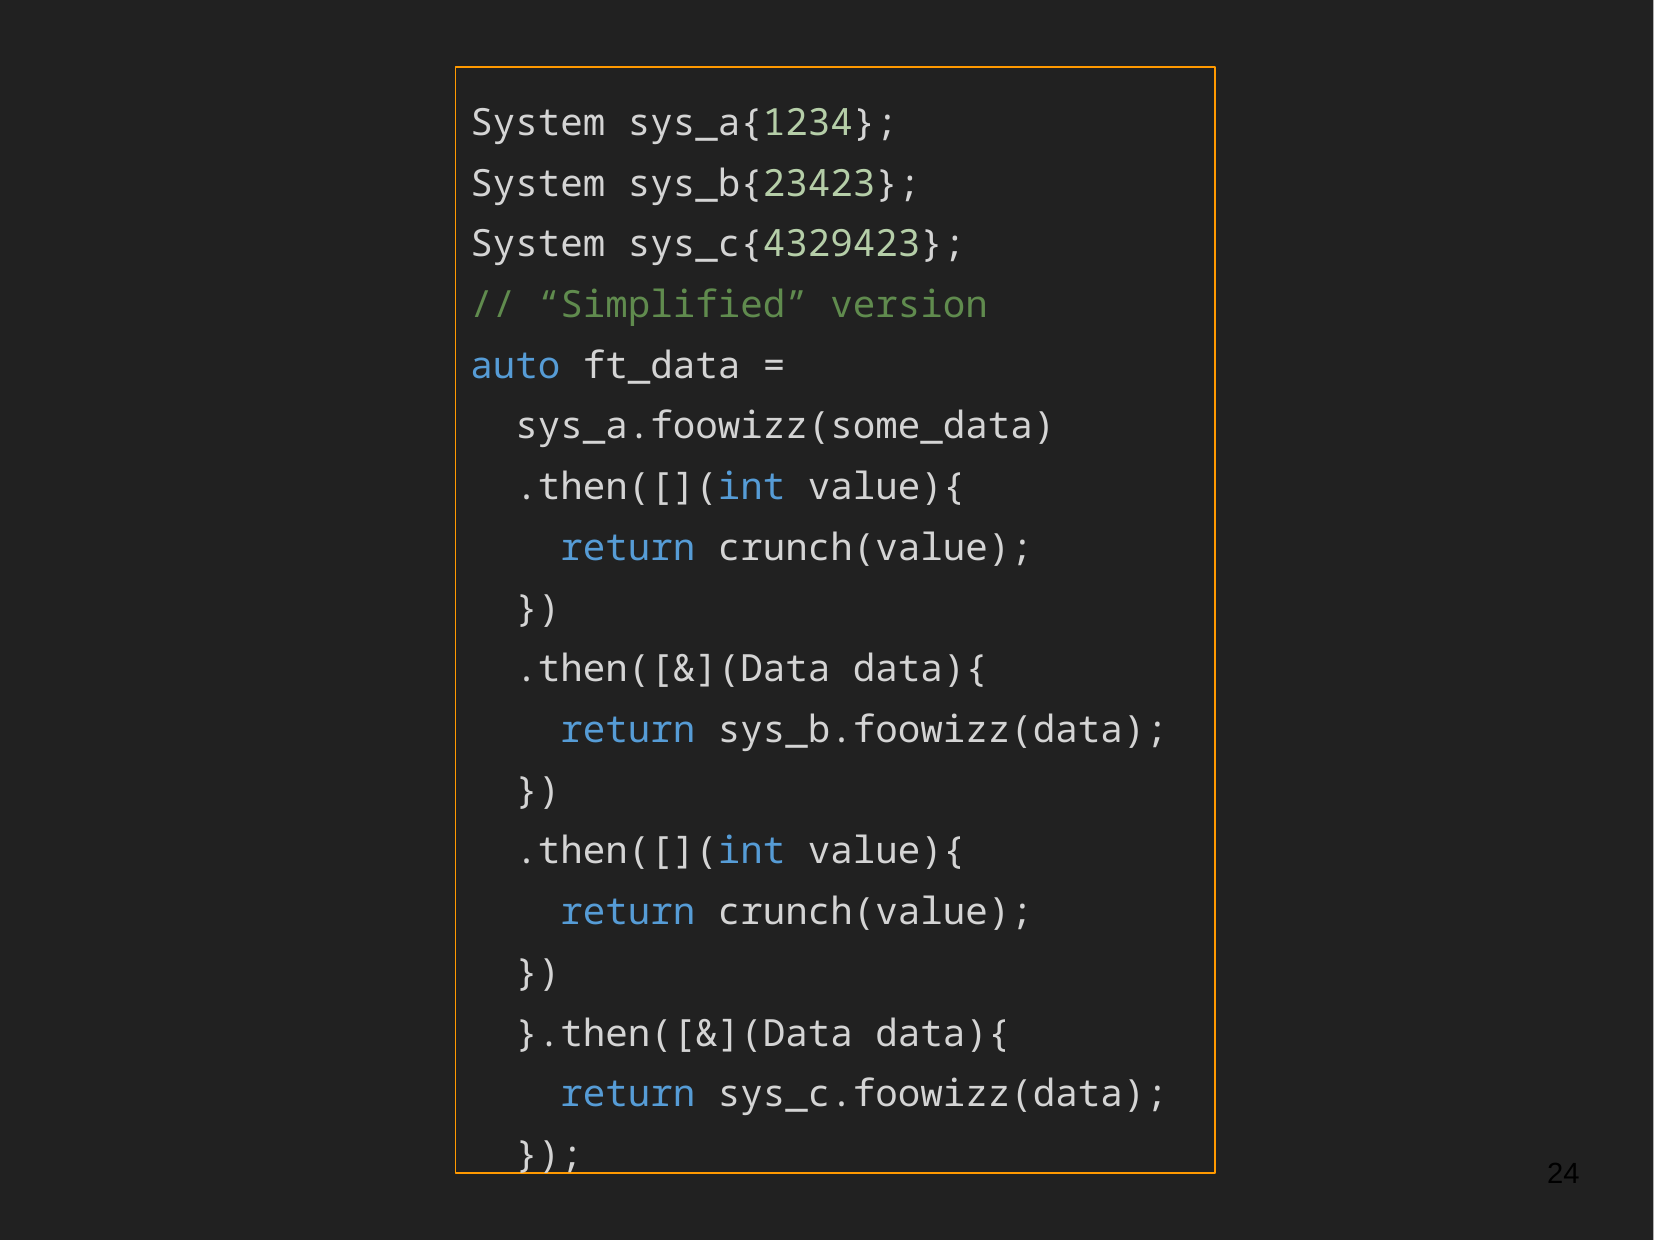

# System sys_a{1234};
System sys_b{23423};
System sys_c{4329423};
// “Simplified” version
auto ft_data =
 sys_a.foowizz(some_data)
 .then([](int value){
 return crunch(value);
 })
 .then([&](Data data){
 return sys_b.foowizz(data);
 })
 .then([](int value){
 return crunch(value);
 })
 }.then([&](Data data){
 return sys_c.foowizz(data);
 });